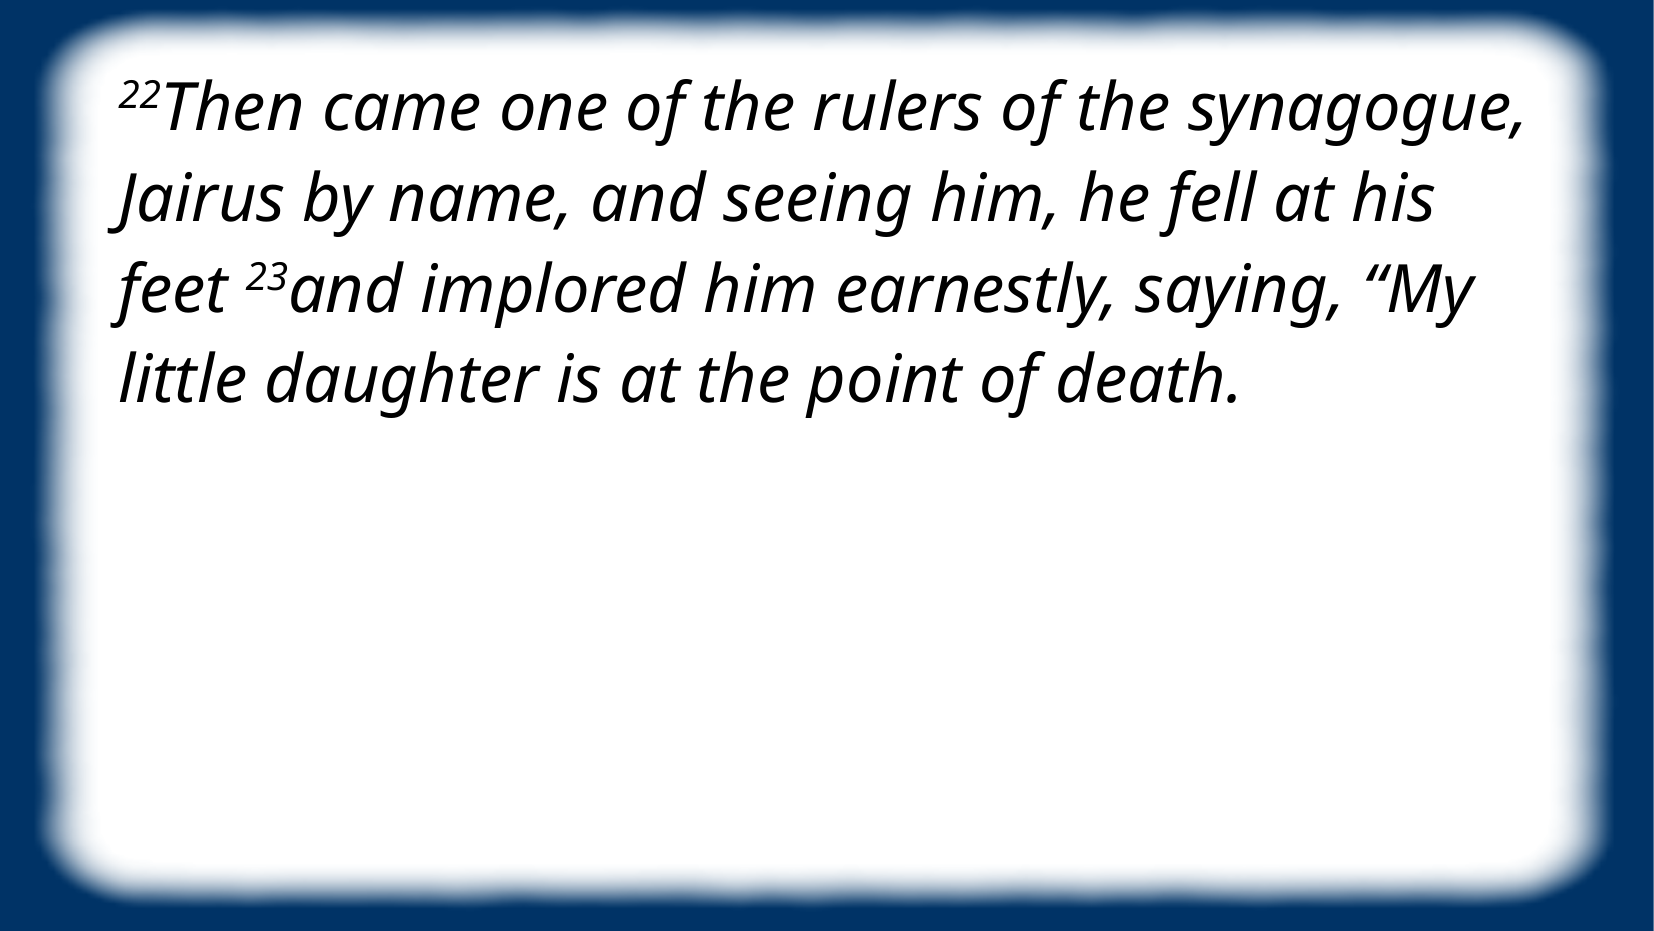

22Then came one of the rulers of the synagogue, Jairus by name, and seeing him, he fell at his feet 23and implored him earnestly, saying, “My little daughter is at the point of death.